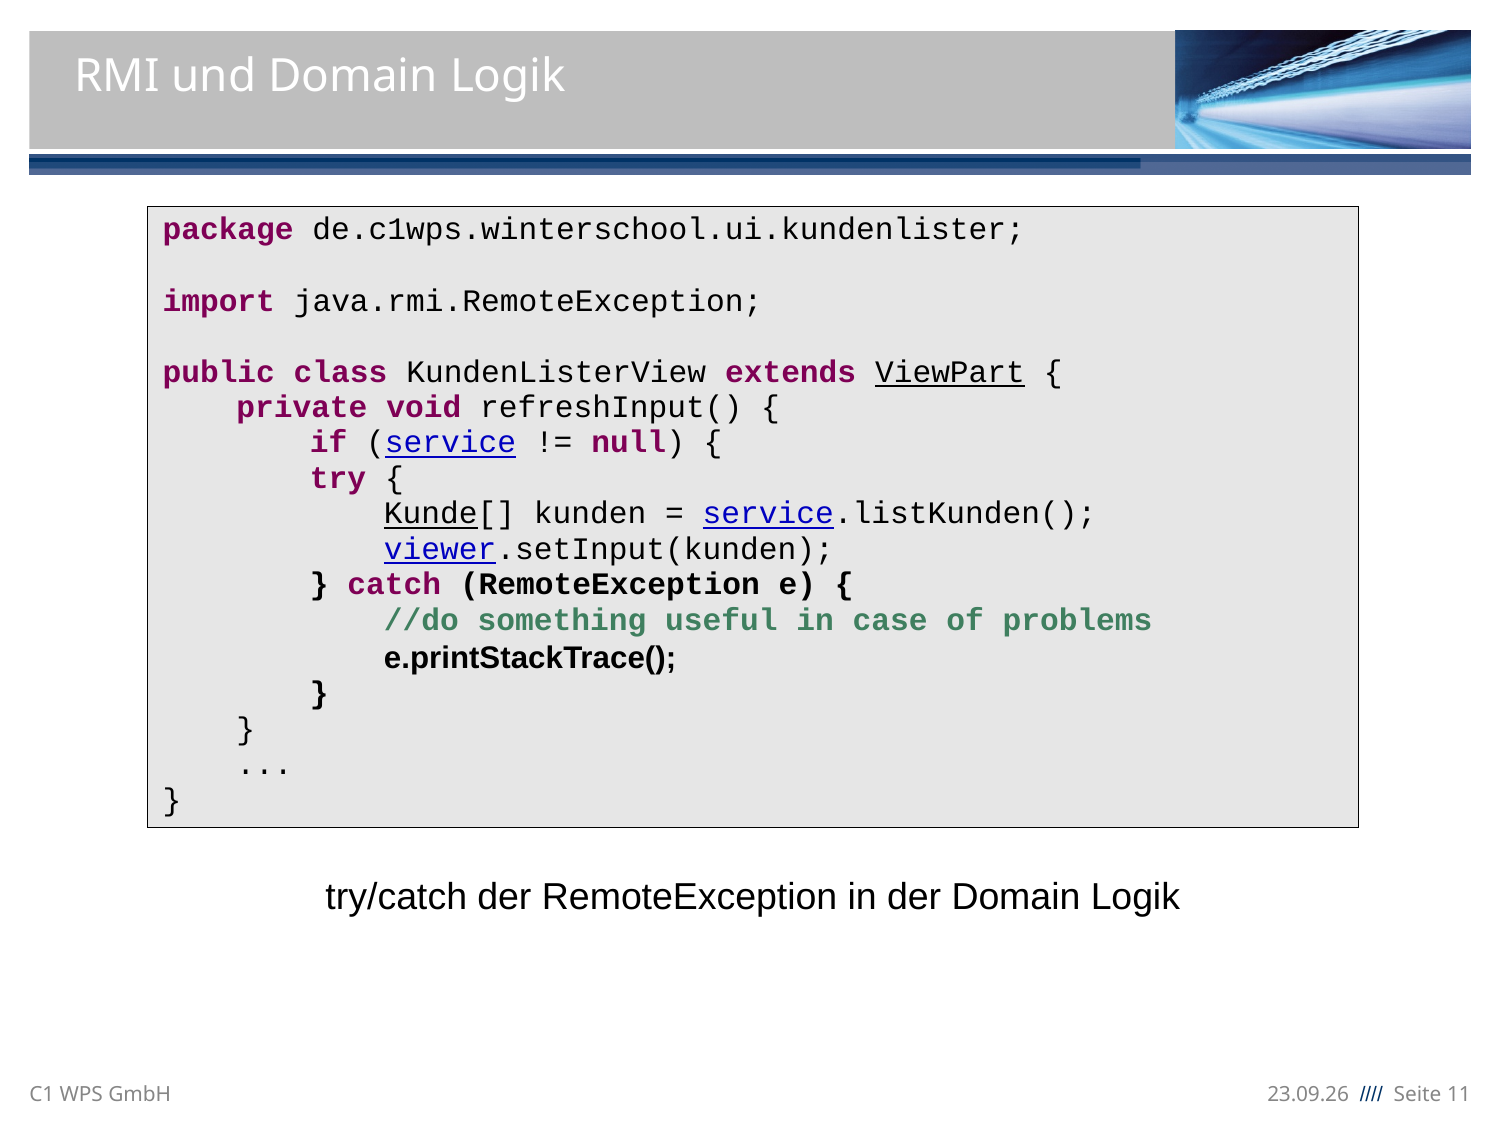

RMI und Domain Logik
#
package de.c1wps.winterschool.ui.kundenlister;
import java.rmi.RemoteException;
public class KundenListerView extends ViewPart {
	private void refreshInput() {
		if (service != null) {
		try {
			Kunde[] kunden = service.listKunden();
			viewer.setInput(kunden);
		} catch (RemoteException e) {
			//do something useful in case of problems
			e.printStackTrace();
		}
	}
	...
}
Verlust der POJOs!
try/catch der RemoteException in der Domain Logik